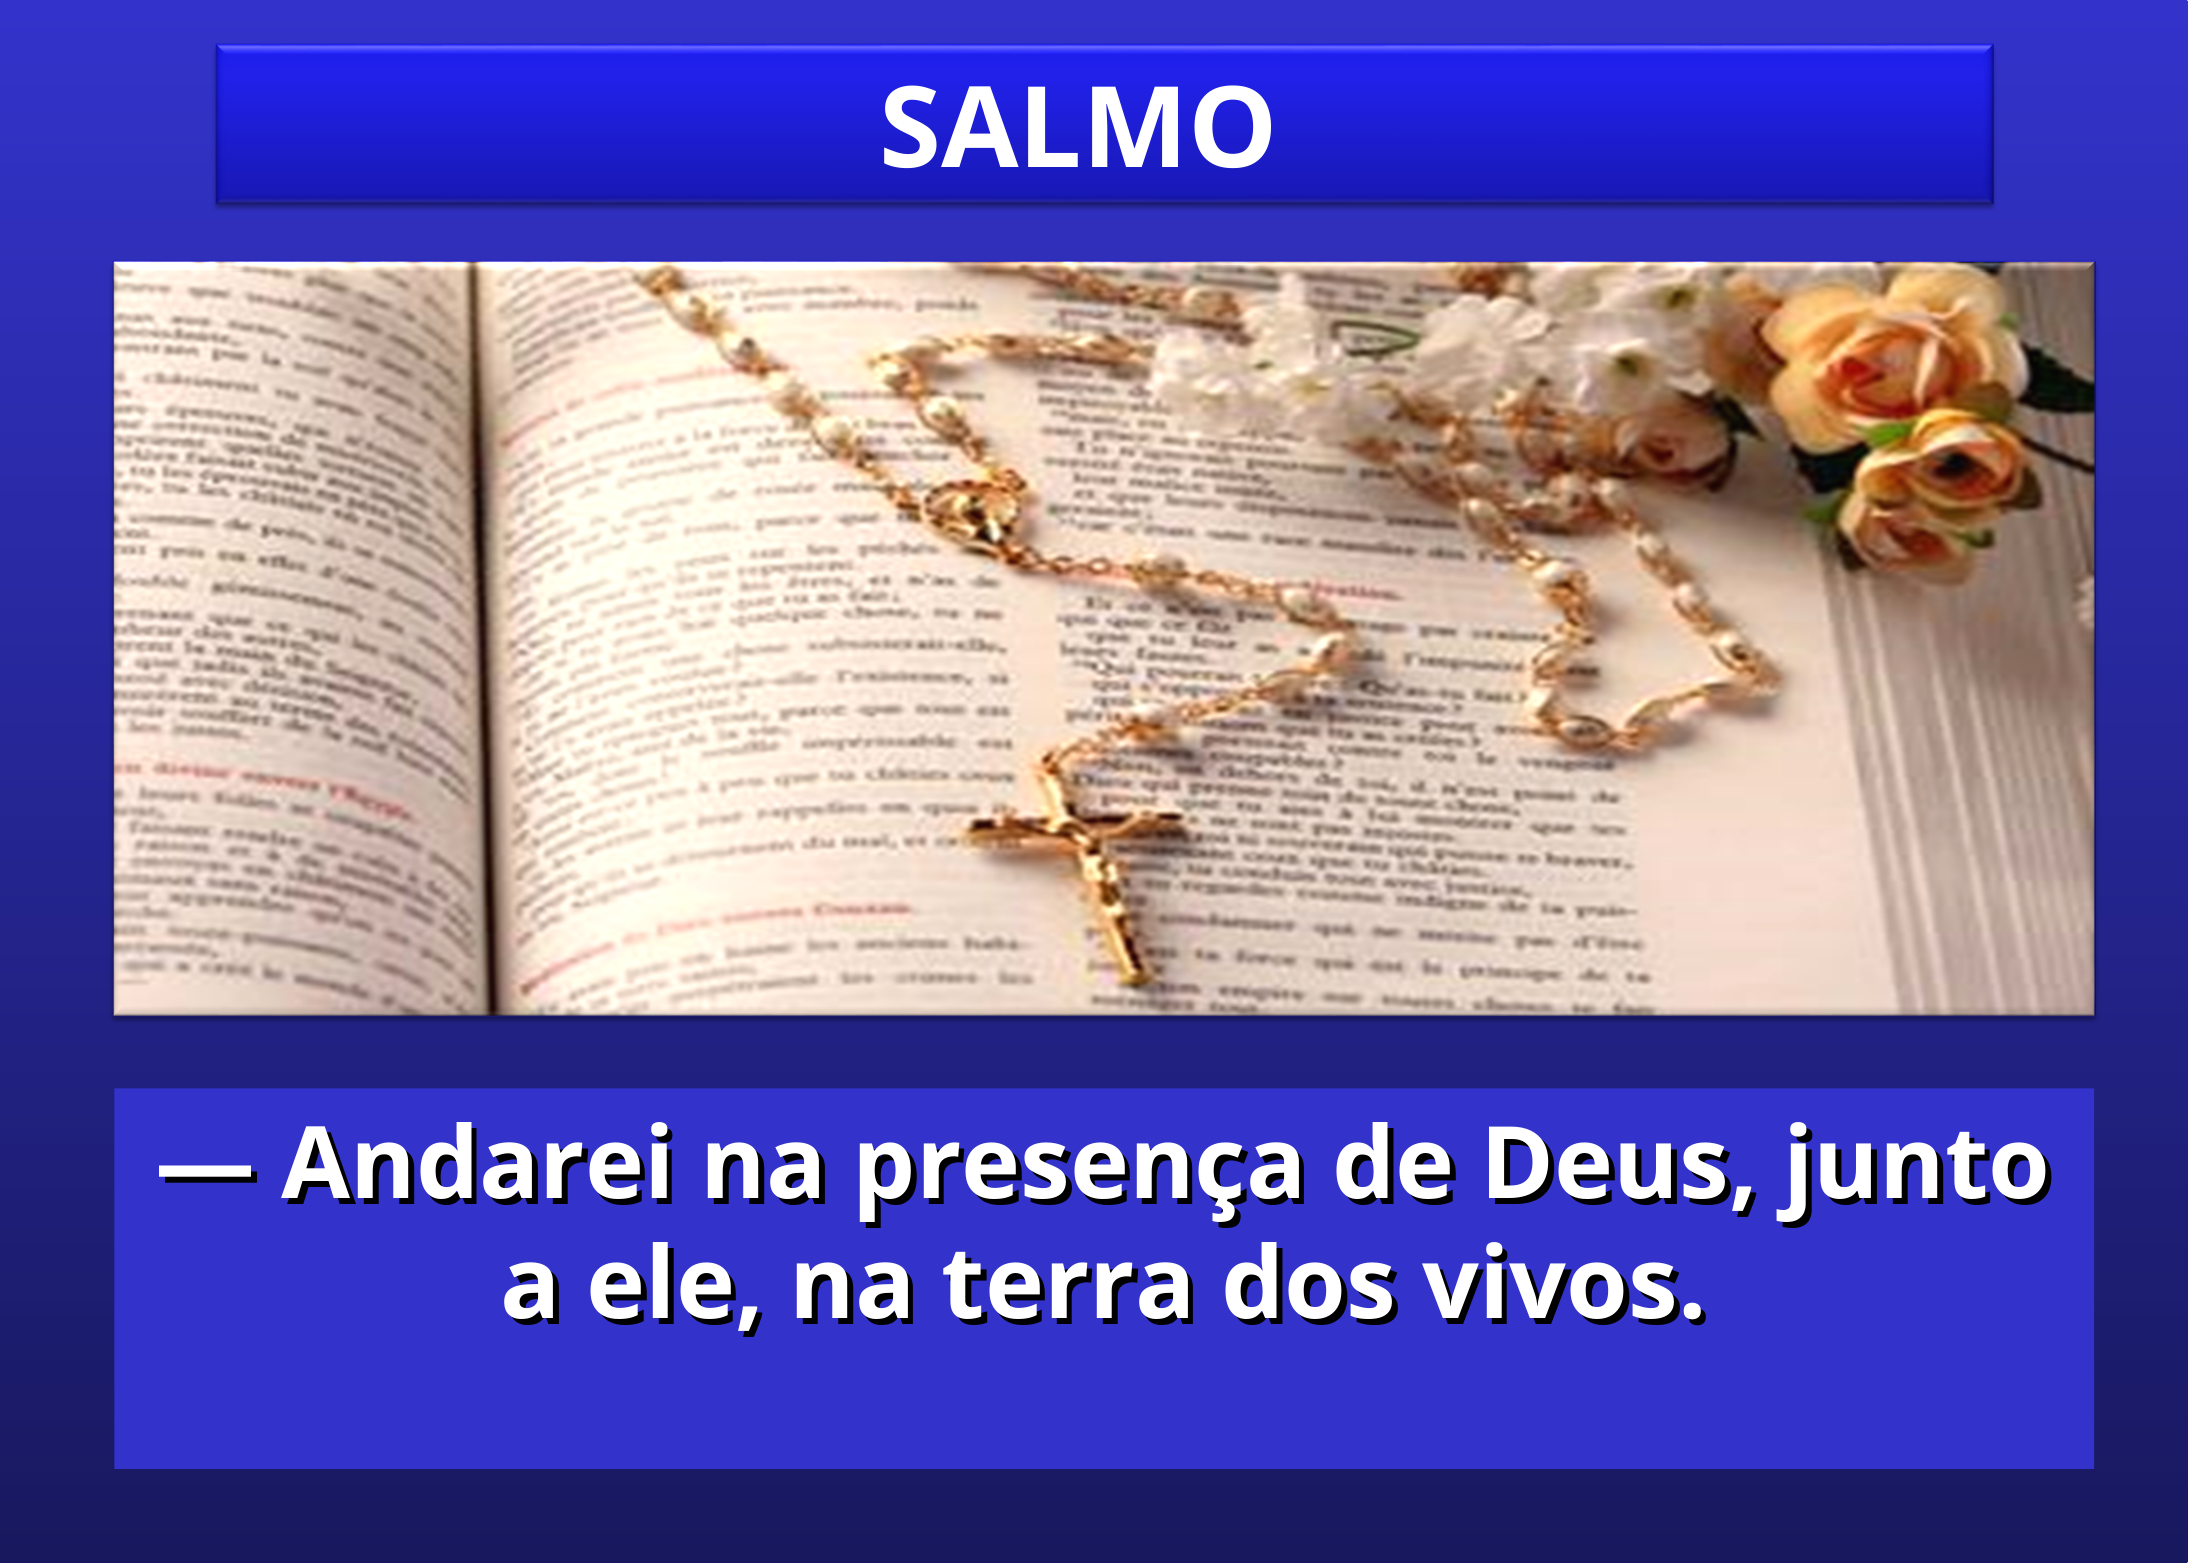

SALMO
— Andarei na presença de Deus, junto a ele, na terra dos vivos.